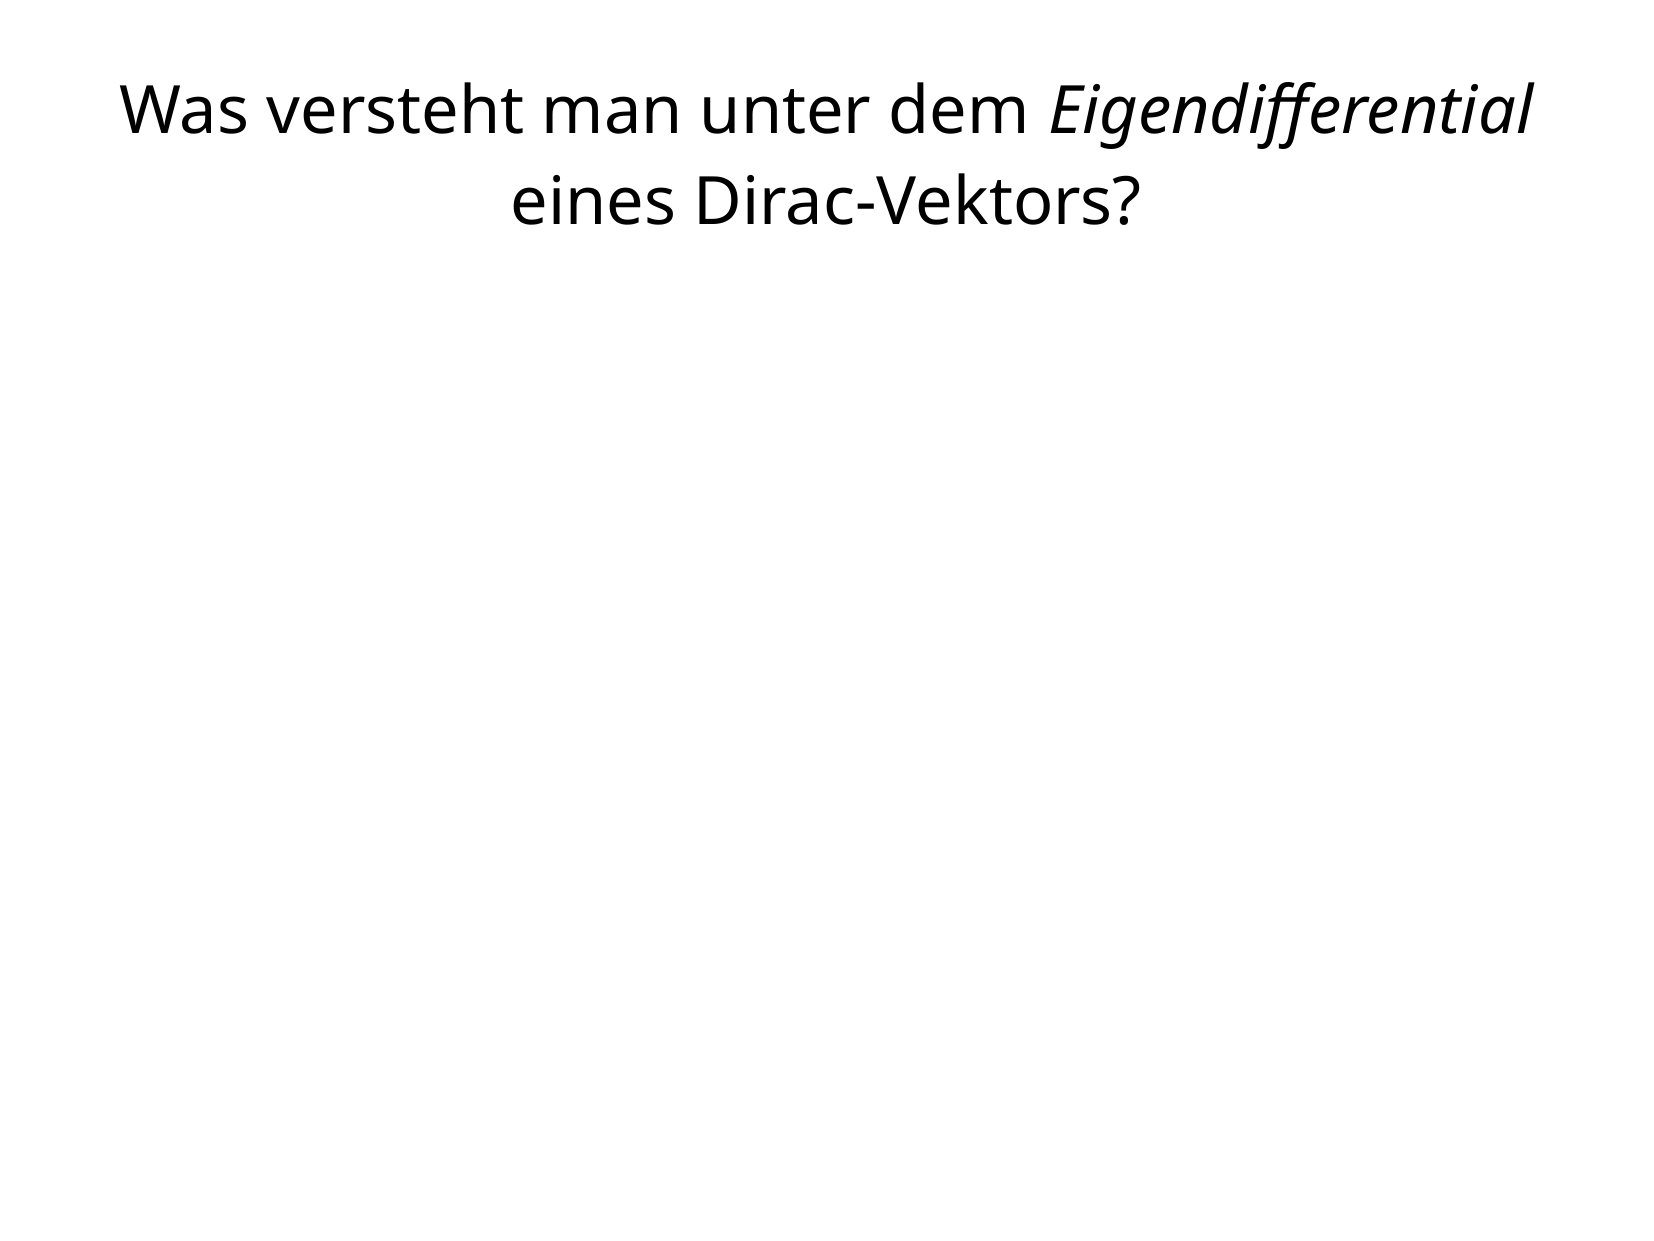

# Was versteht man unter dem Eigendifferential eines Dirac-Vektors?